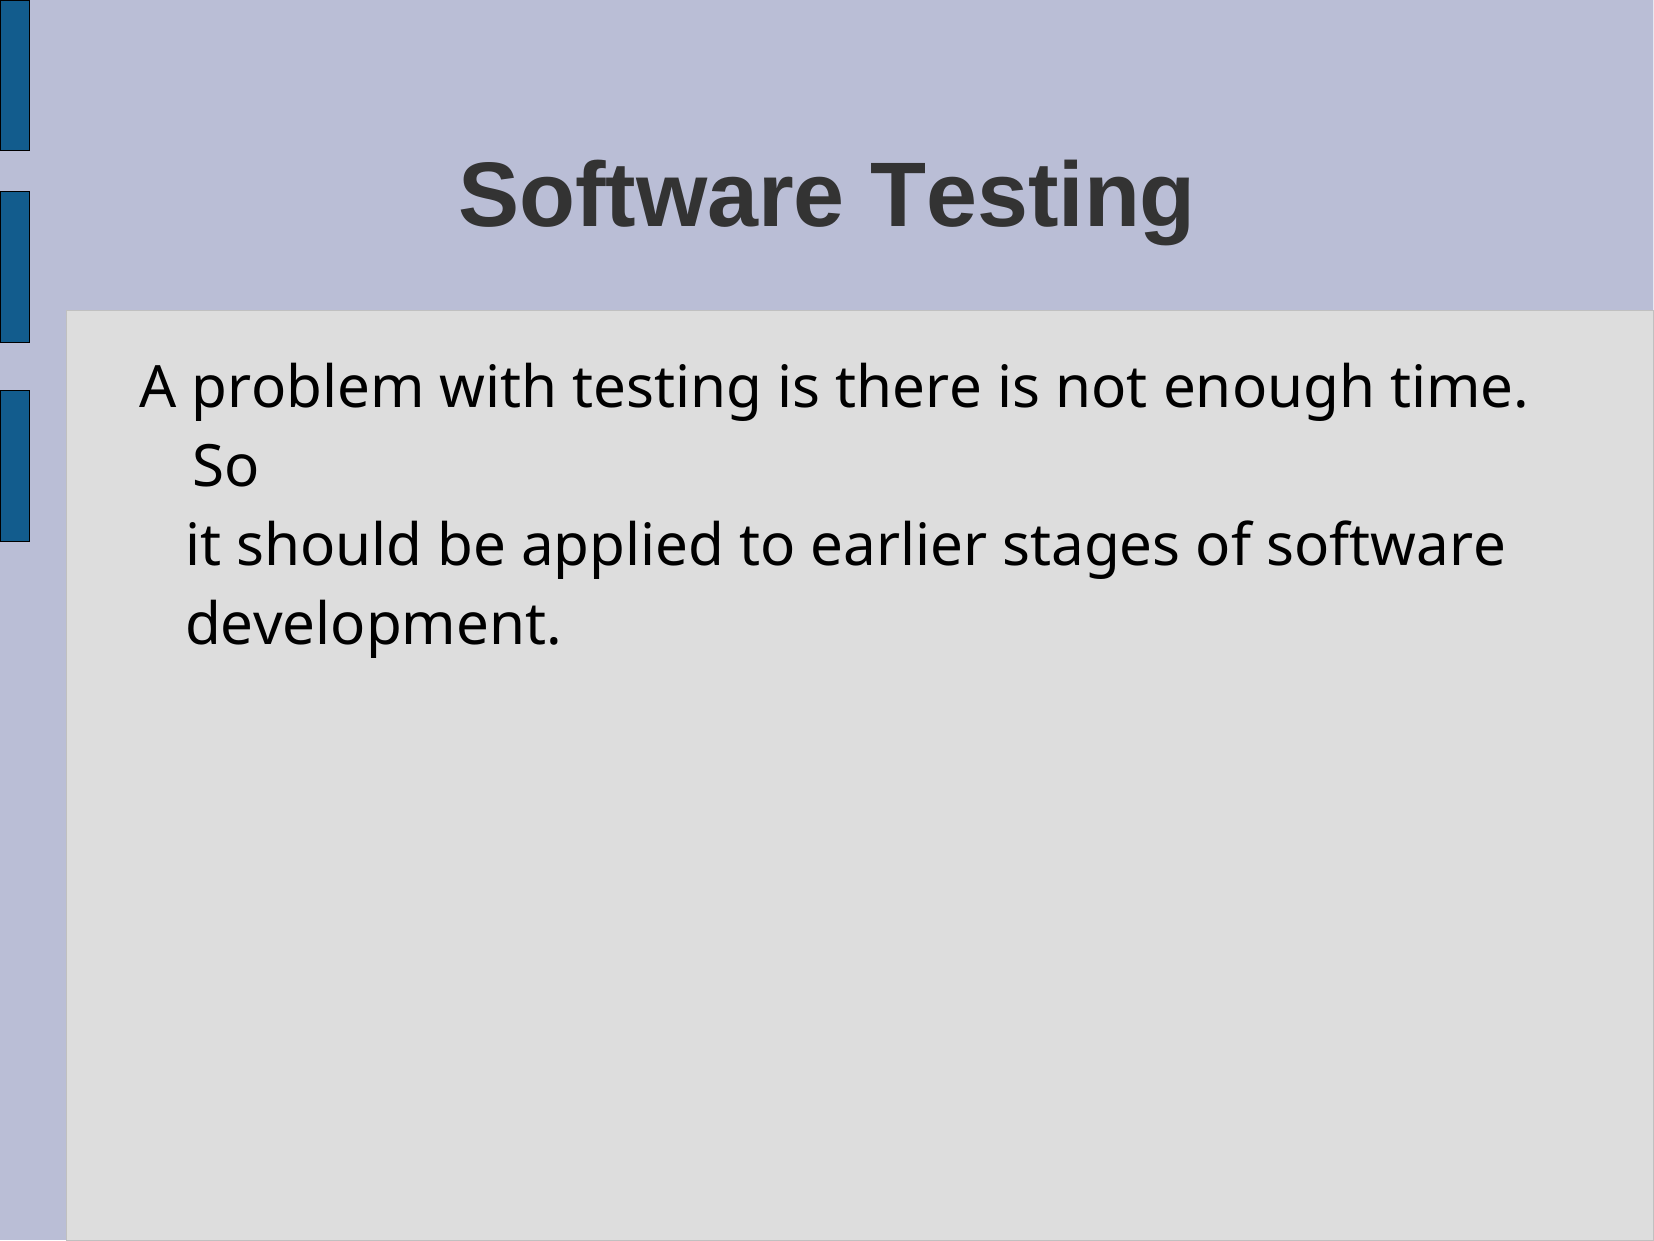

# Software Testing
A problem with testing is there is not enough time. So
 it should be applied to earlier stages of software
 development.